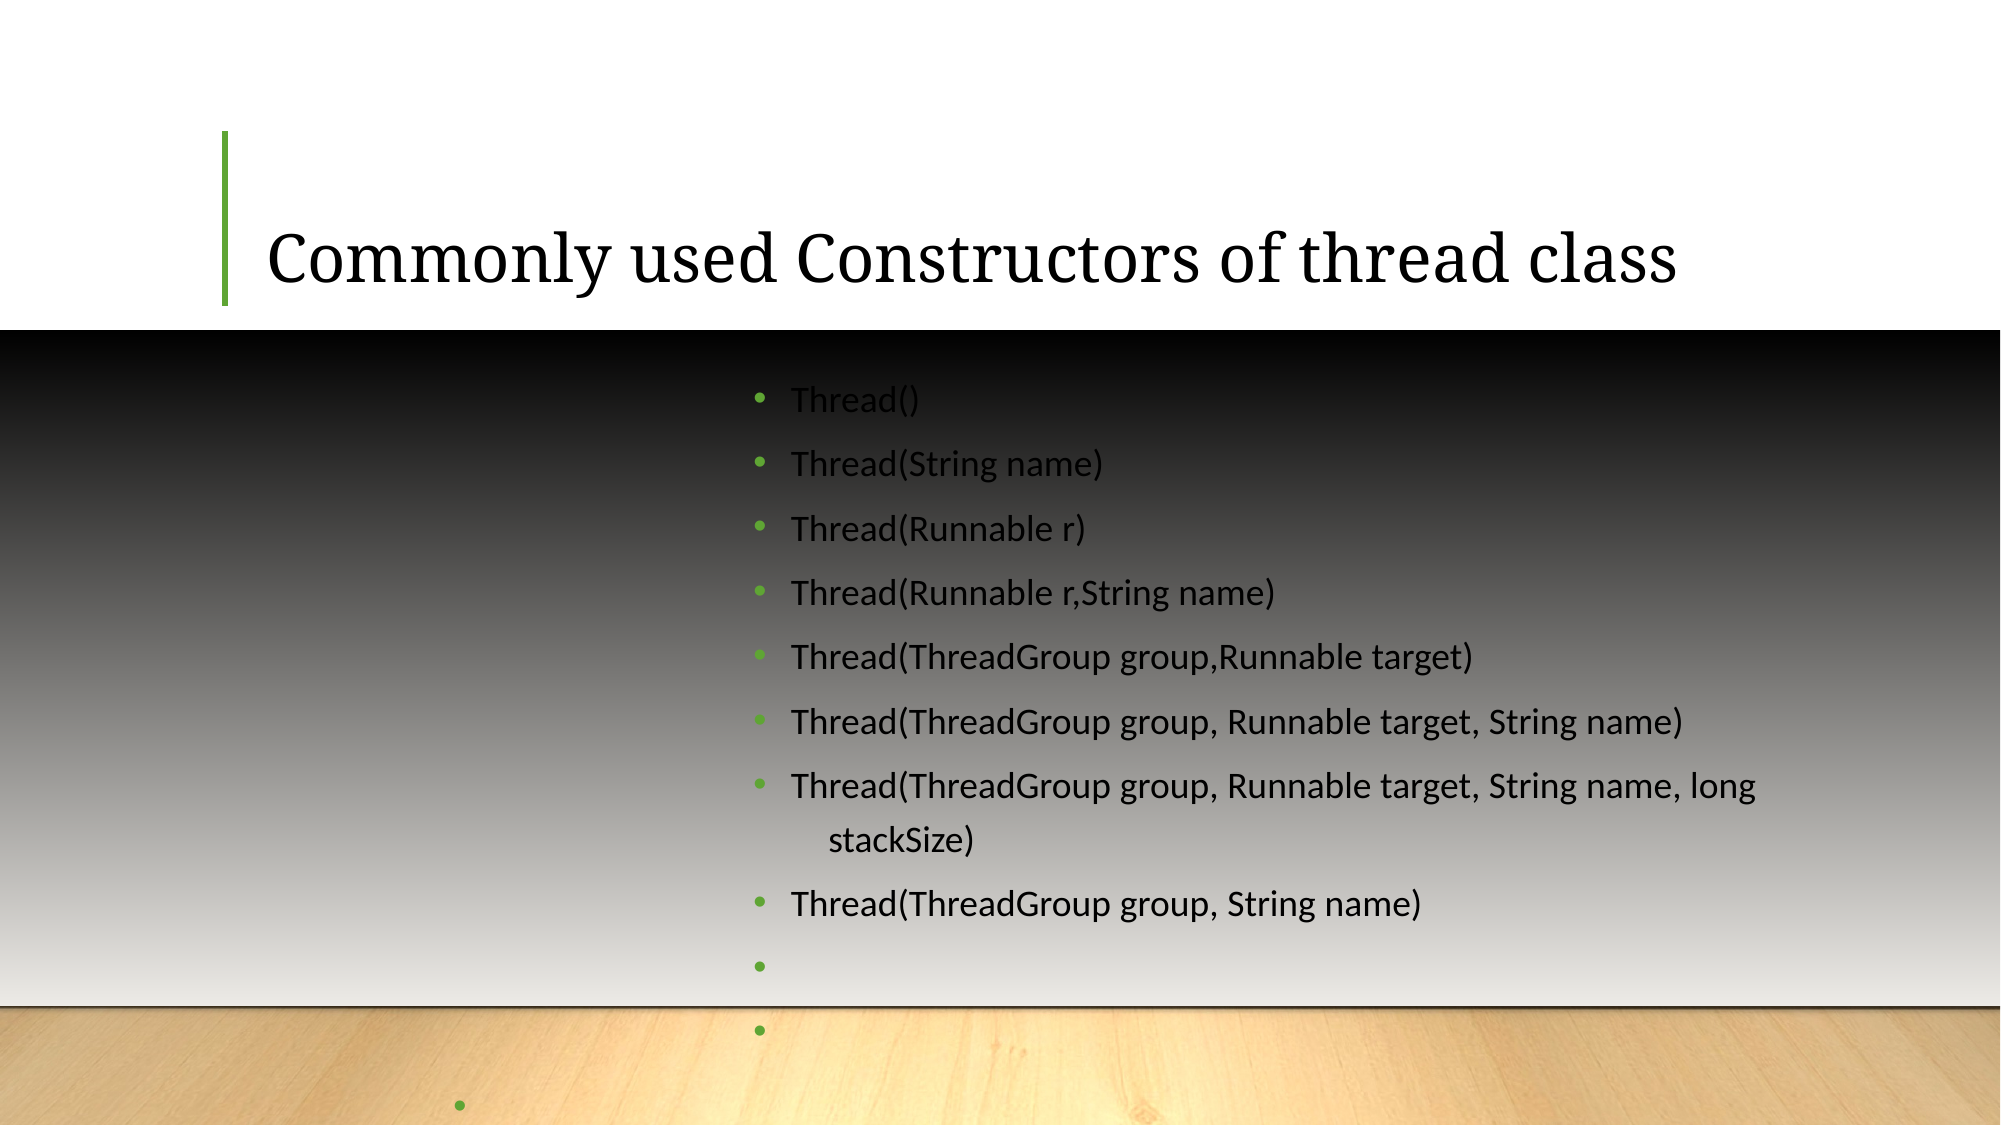

# Commonly used Constructors of thread class
Thread()
Thread(String name)
Thread(Runnable r)
Thread(Runnable r,String name)
Thread(ThreadGroup group,Runnable target)
Thread(ThreadGroup group, Runnable target, String name)
Thread(ThreadGroup group, Runnable target, String name, long stackSize)
Thread(ThreadGroup group, String name)